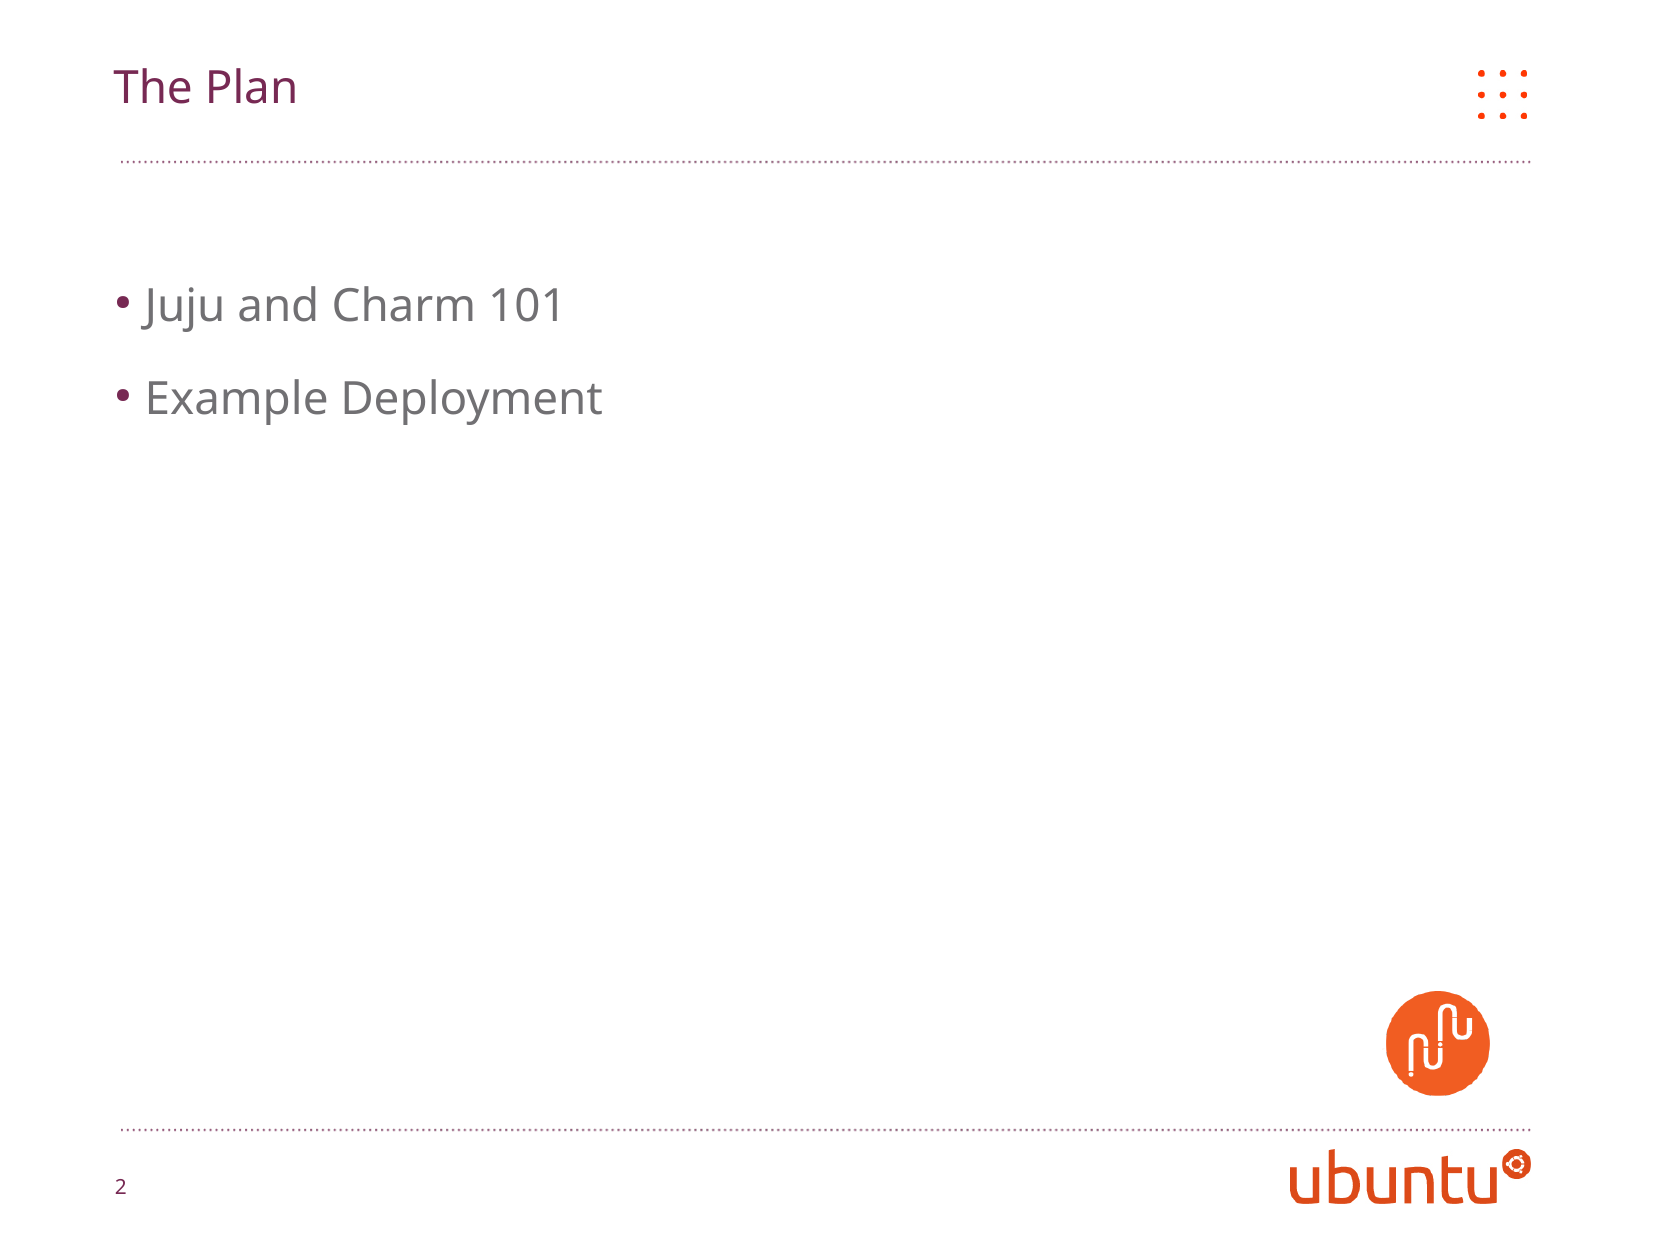

# The Plan
Juju and Charm 101
Example Deployment